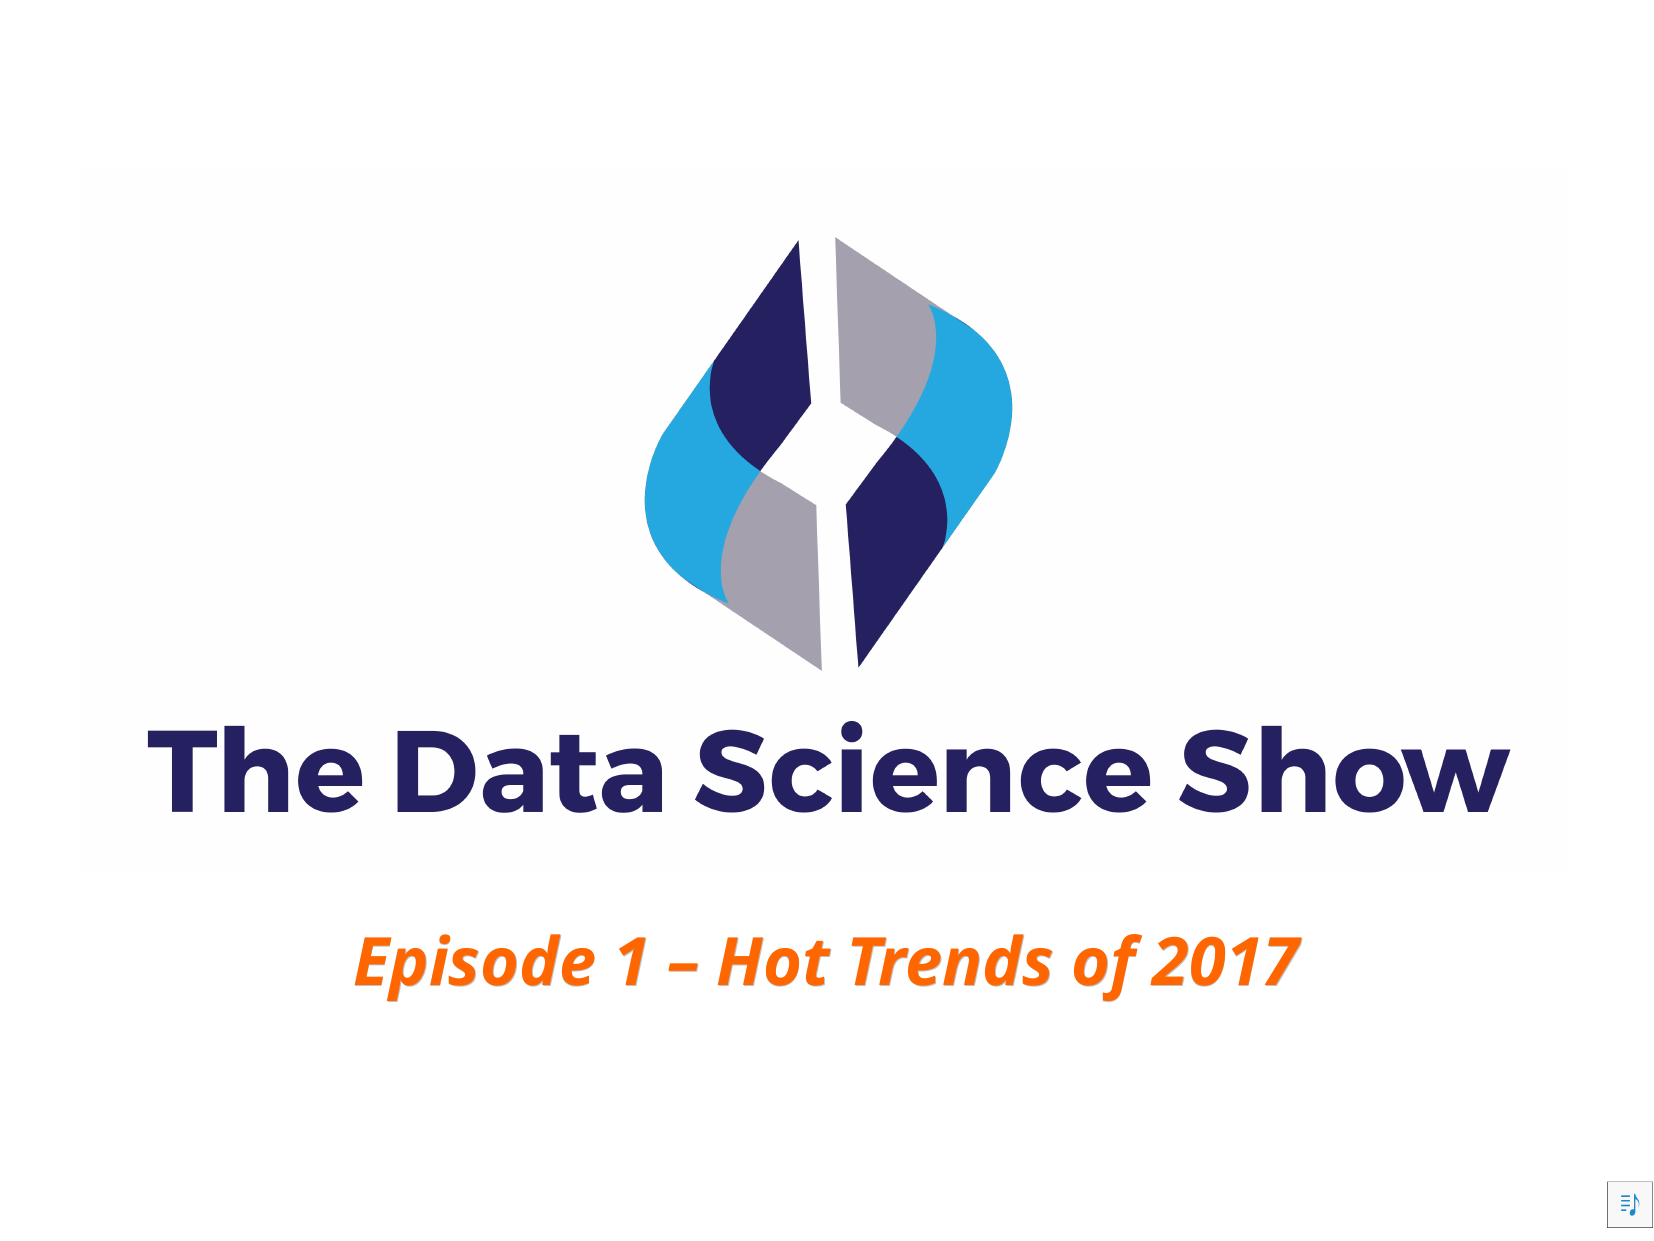

# Episode 1 – Hot Trends of 2017